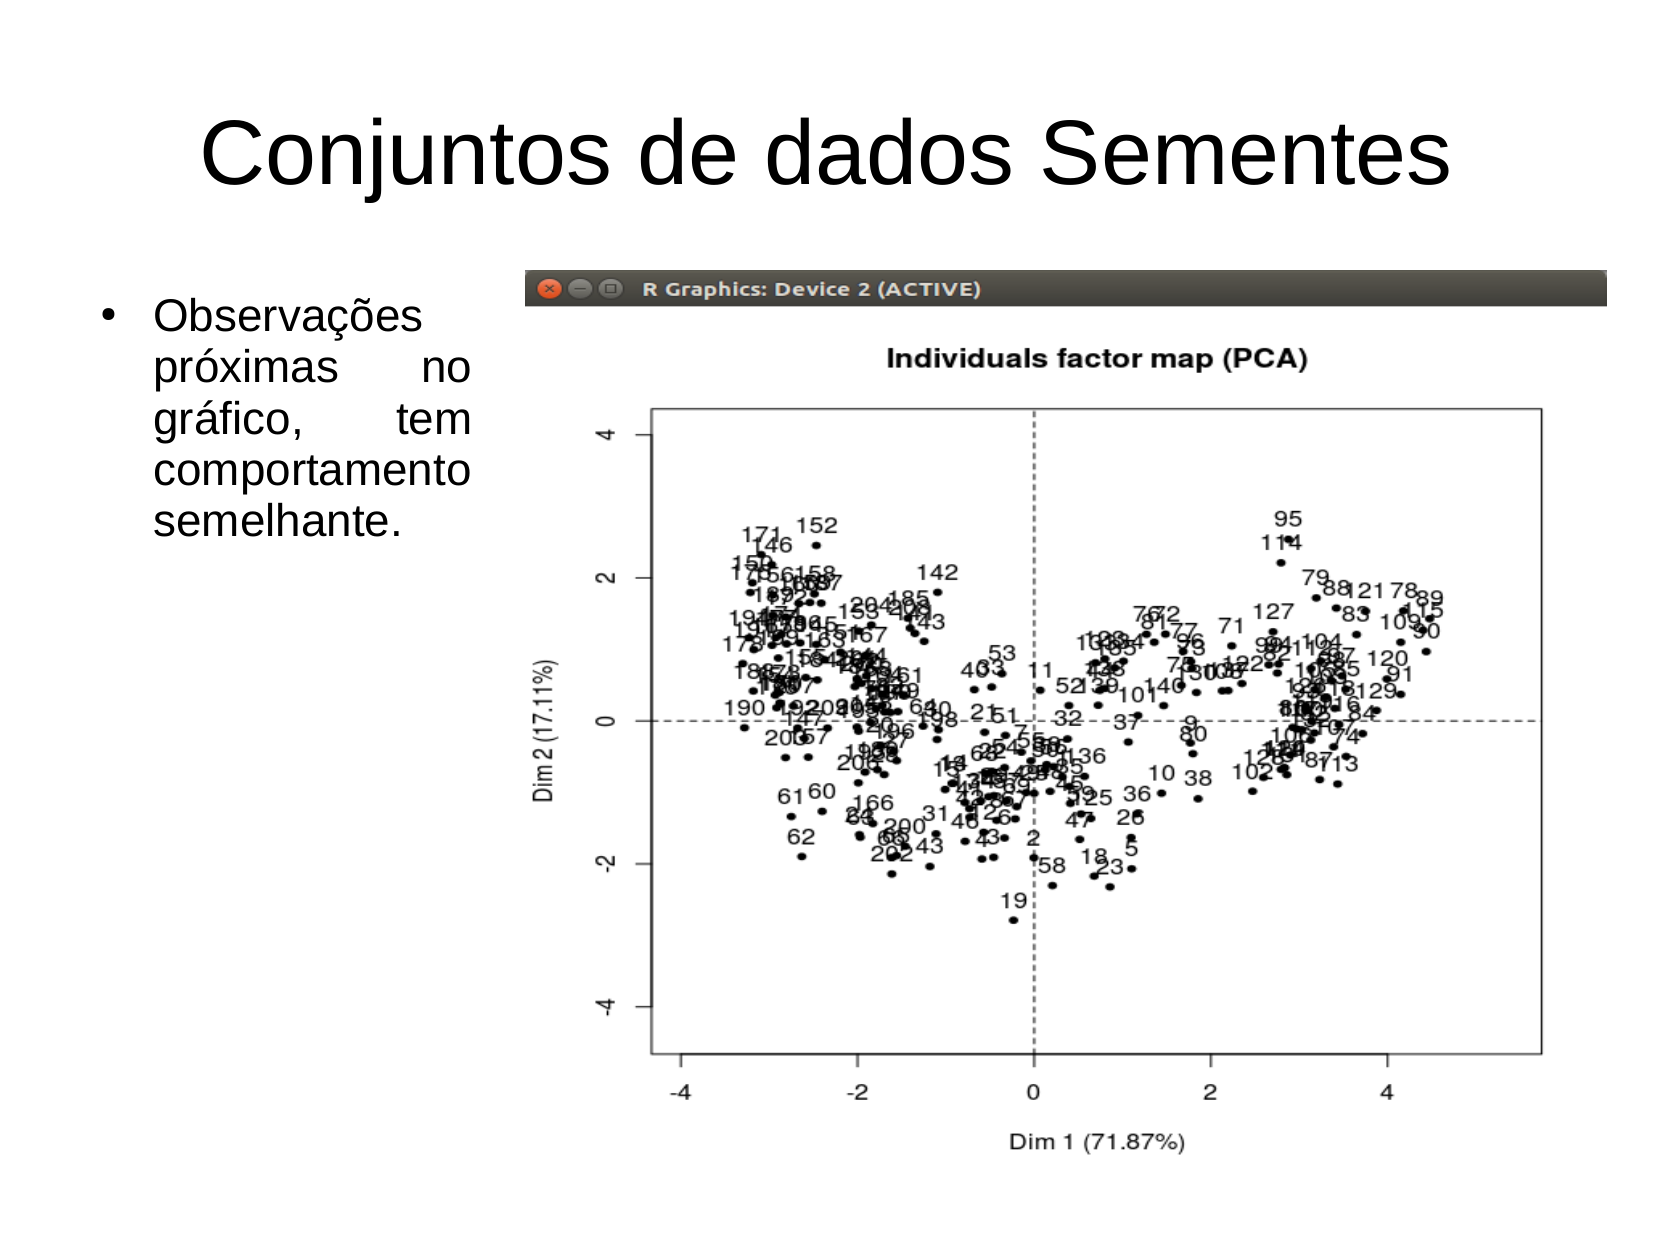

# Conjuntos de dados Sementes
Observações próximas no gráfico, tem comportamento semelhante.